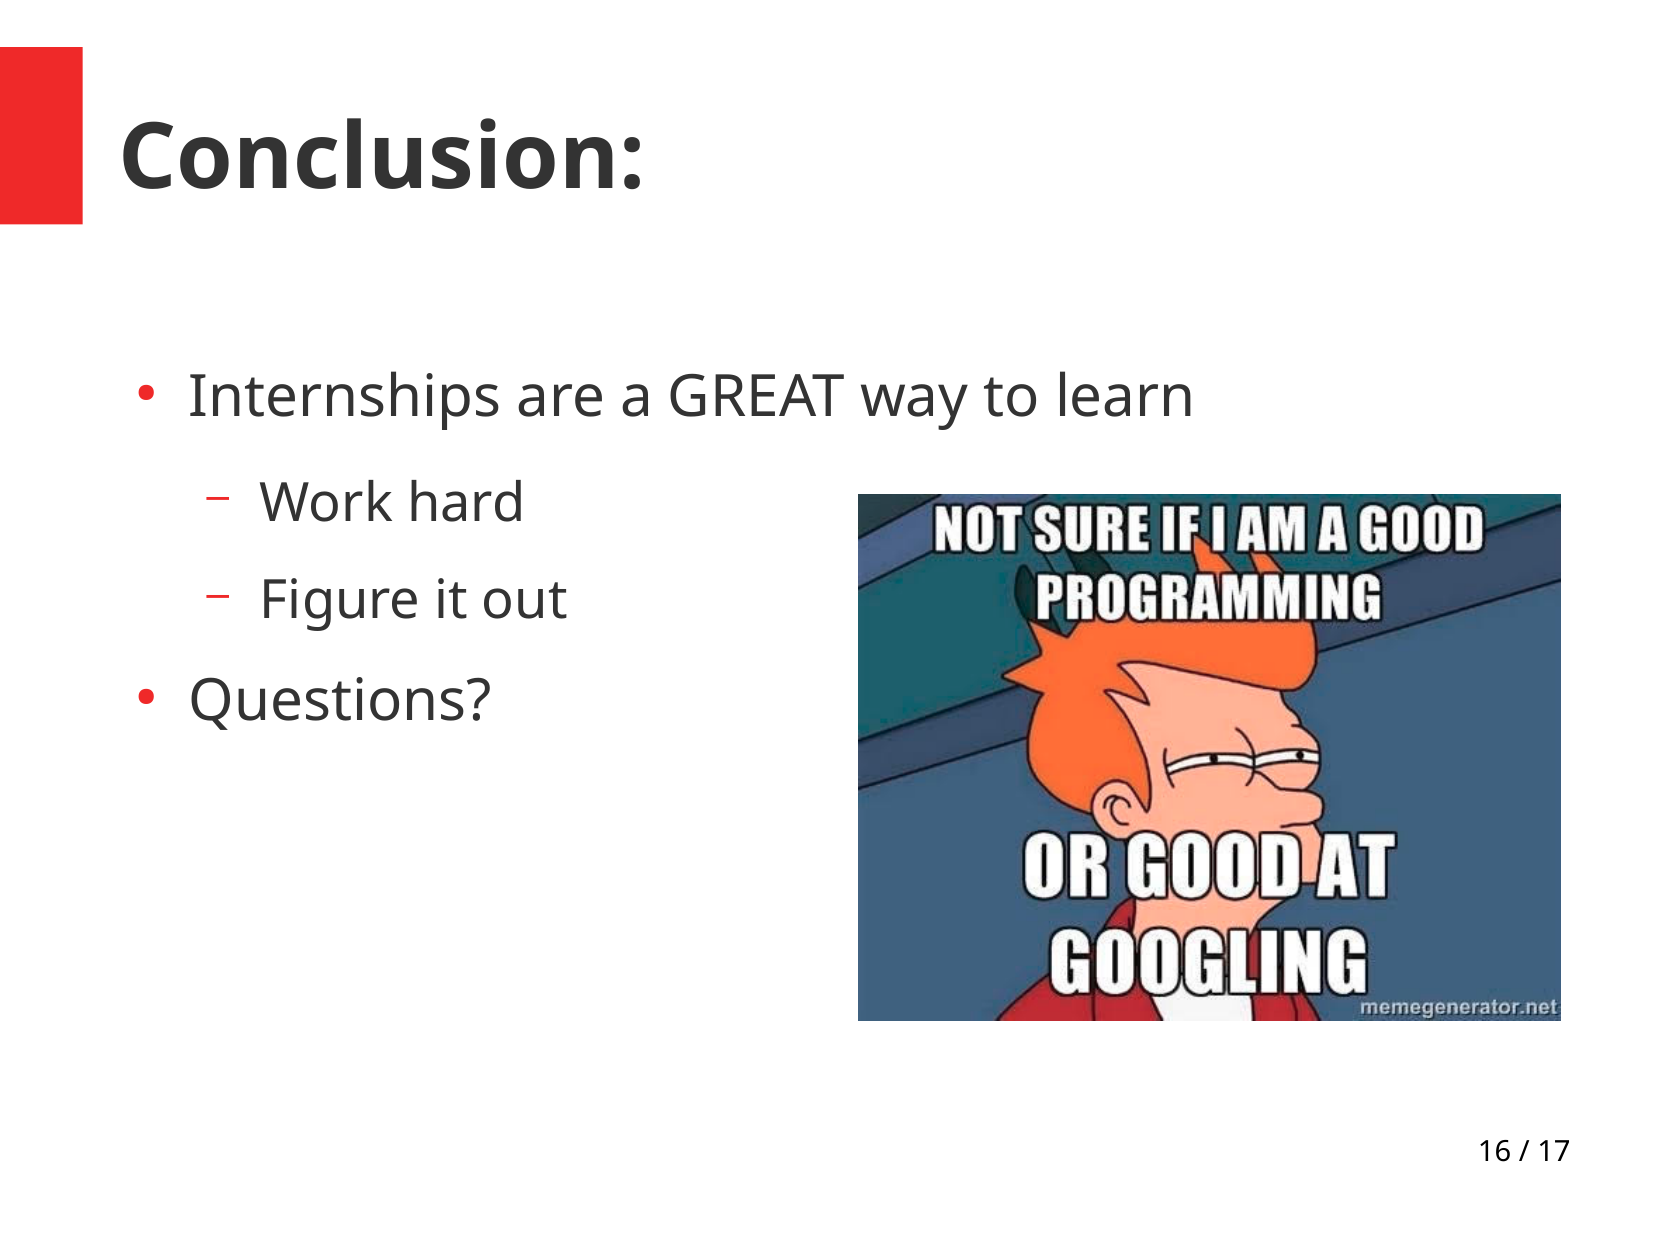

# Conclusion:
Internships are a GREAT way to learn
Work hard
Figure it out
Questions?
16